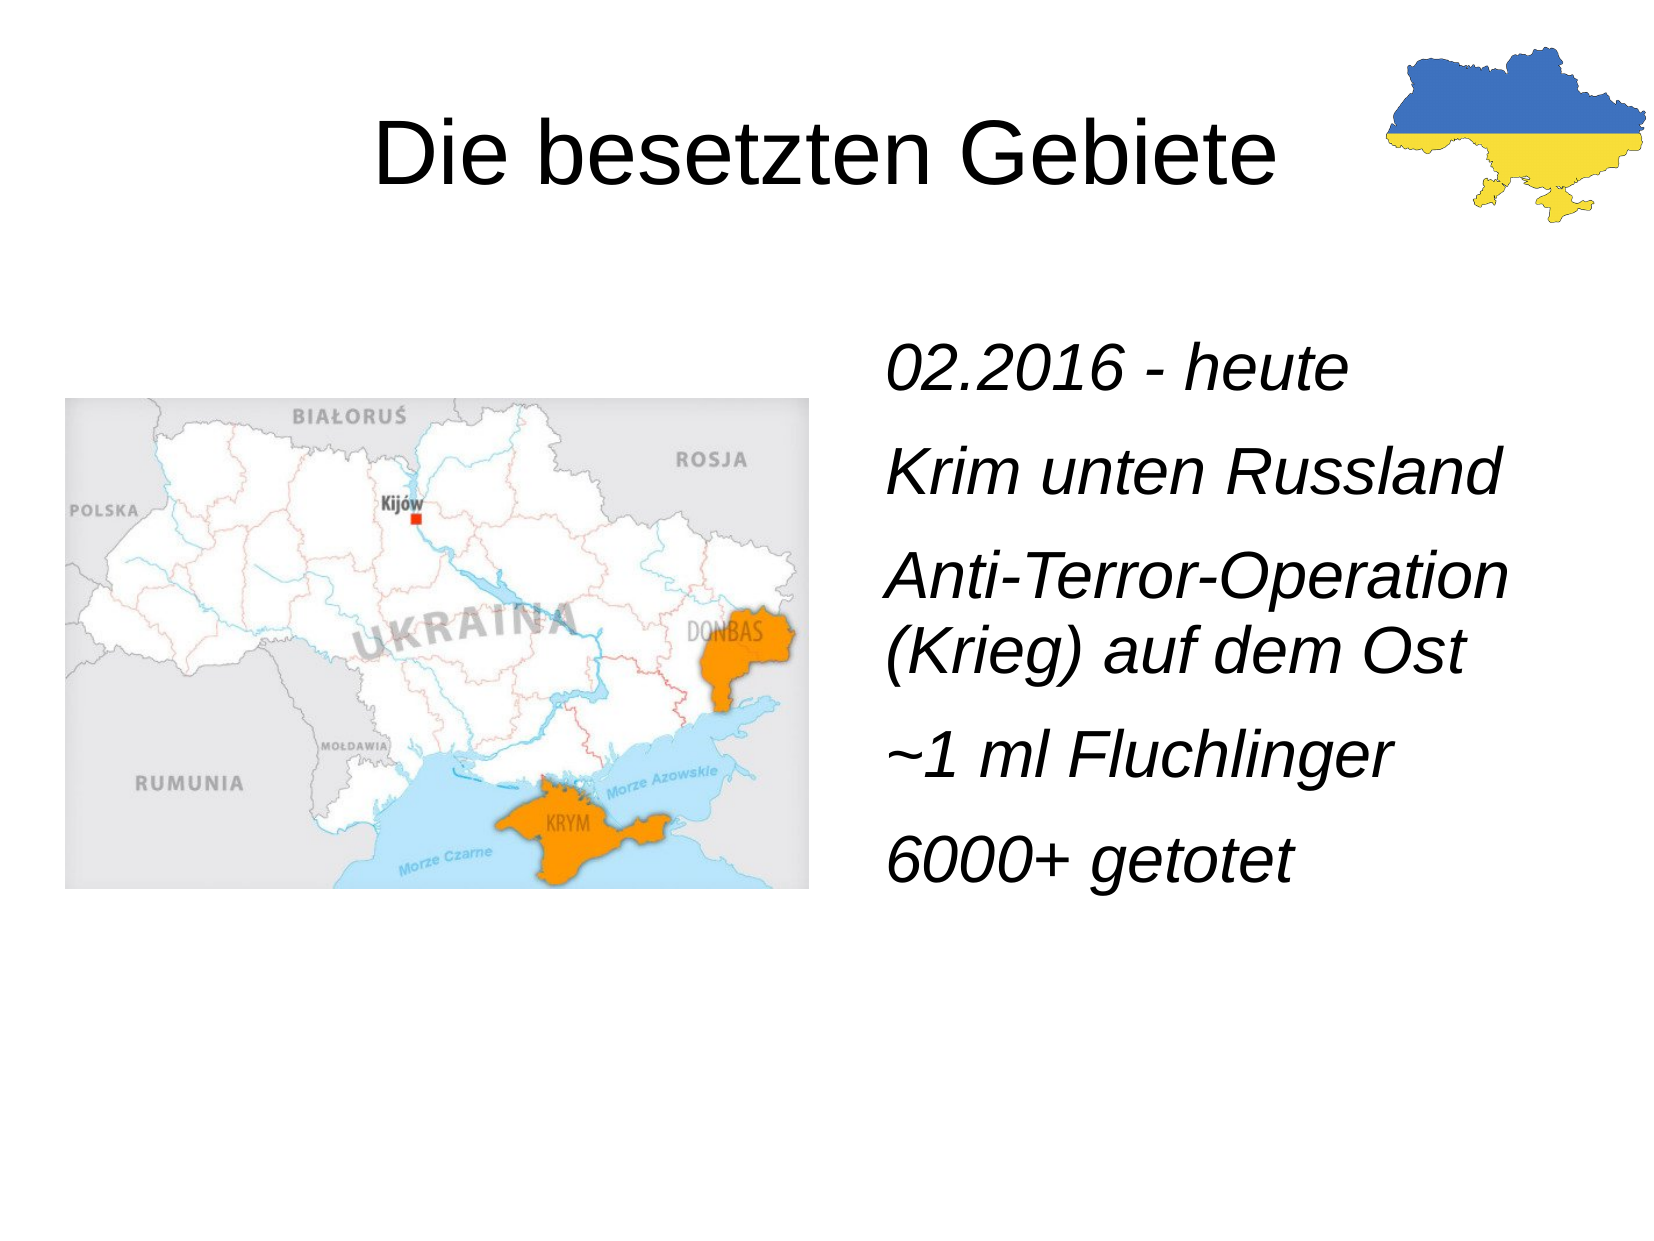

# Die besetzten Gebiete
02.2016 - heute
Krim unten Russland
Anti-Terror-Operation (Krieg) auf dem Ost
~1 ml Fluchlinger
6000+ getotet